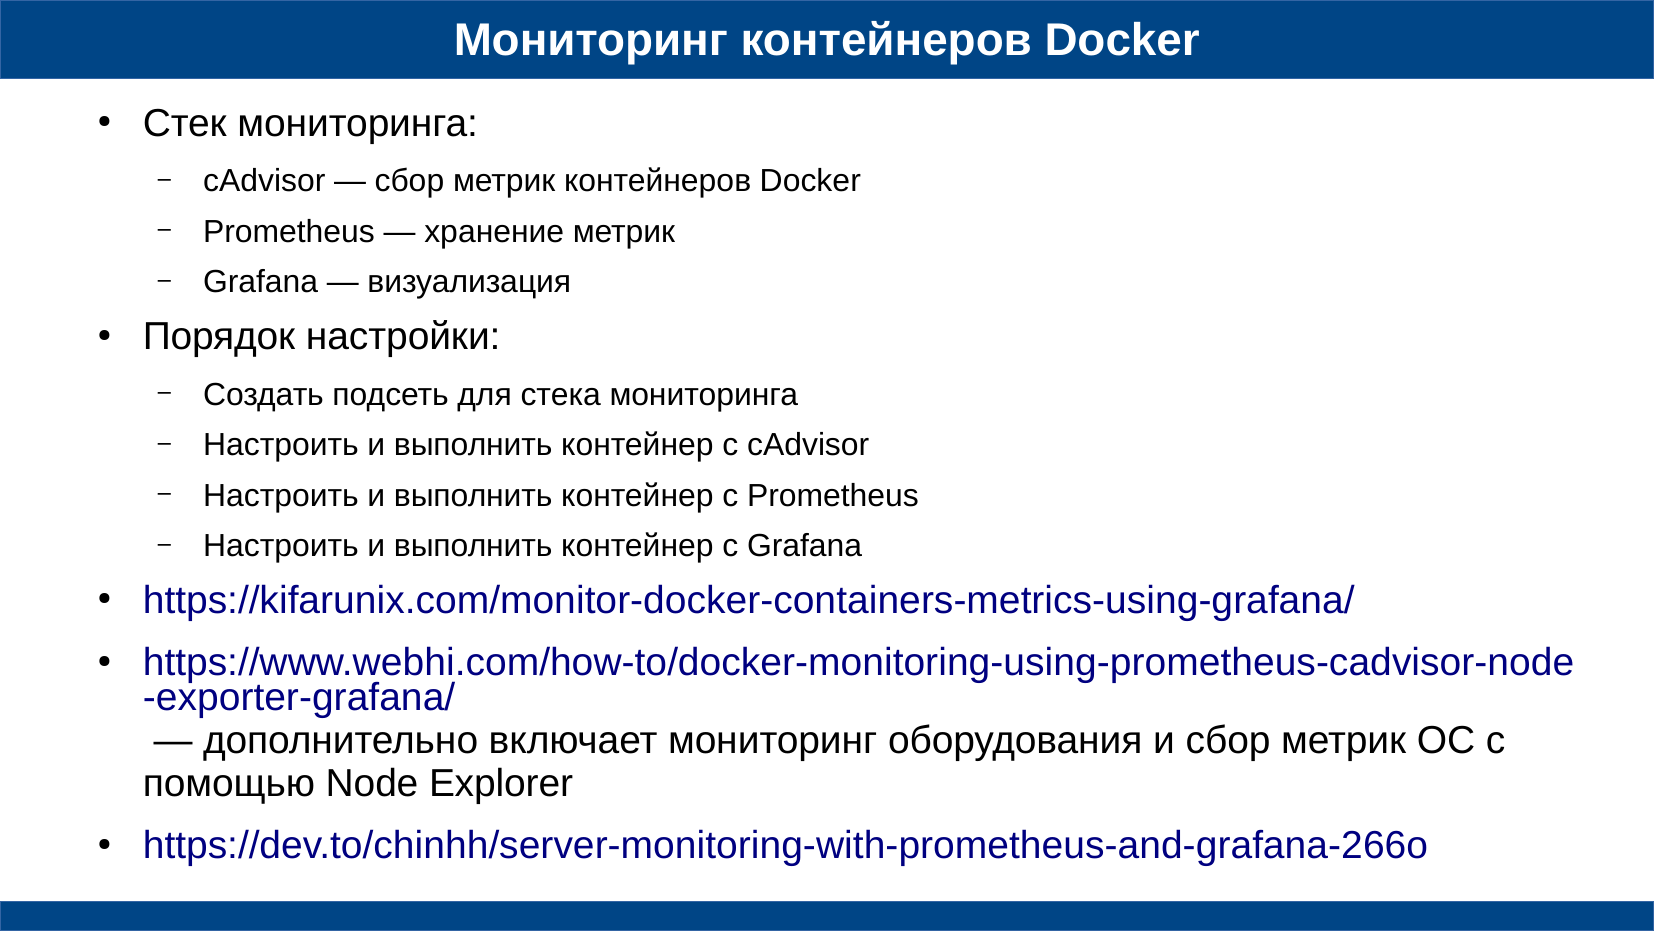

# Мониторинг контейнеров Docker
Стек мониторинга:
cAdvisor — сбор метрик контейнеров Docker
Prometheus — хранение метрик
Grafana — визуализация
Порядок настройки:
Создать подсеть для стека мониторинга
Настроить и выполнить контейнер с cAdvisor
Настроить и выполнить контейнер с Prometheus
Настроить и выполнить контейнер с Grafana
https://kifarunix.com/monitor-docker-containers-metrics-using-grafana/
https://www.webhi.com/how-to/docker-monitoring-using-prometheus-cadvisor-node-exporter-grafana/ — дополнительно включает мониторинг оборудования и сбор метрик ОС с помощью Node Explorer
https://dev.to/chinhh/server-monitoring-with-prometheus-and-grafana-266o